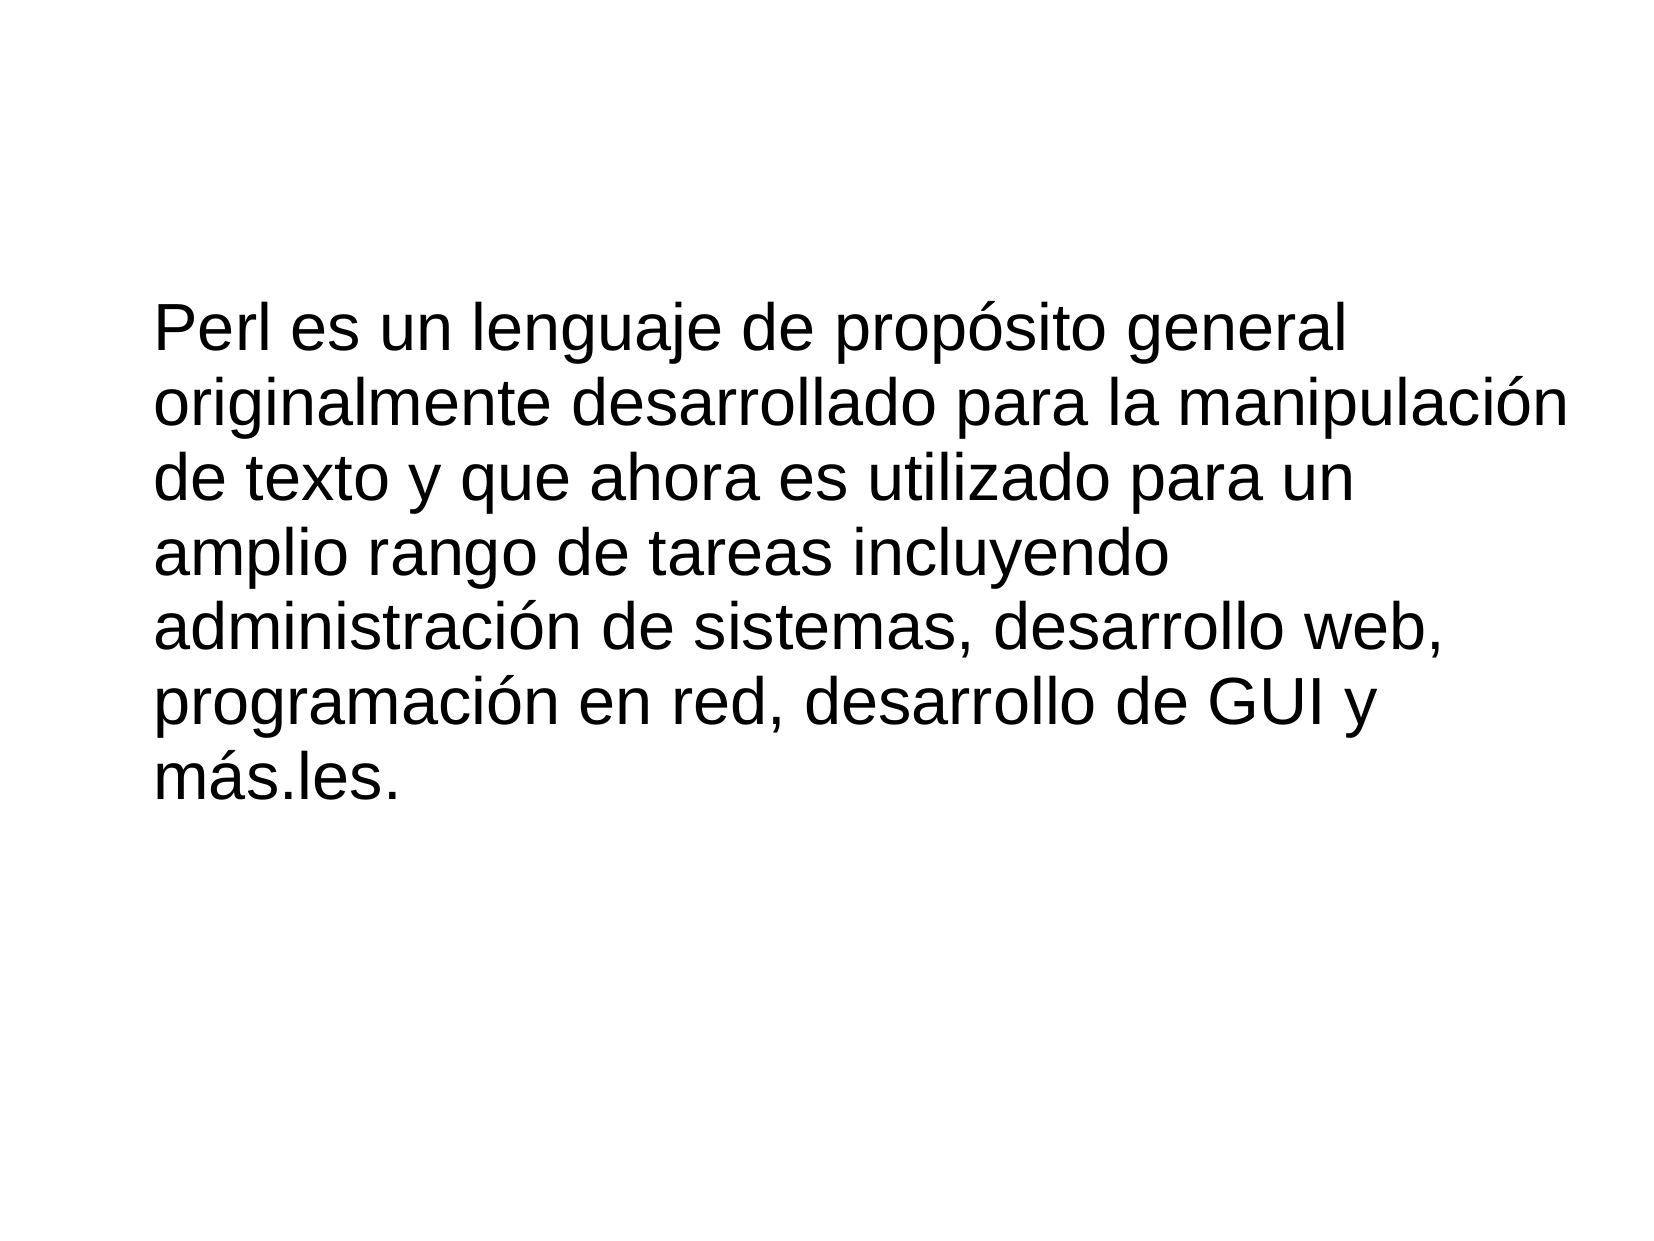

#
Perl es un lenguaje de propósito general originalmente desarrollado para la manipulación de texto y que ahora es utilizado para un amplio rango de tareas incluyendo administración de sistemas, desarrollo web, programación en red, desarrollo de GUI y más.les.